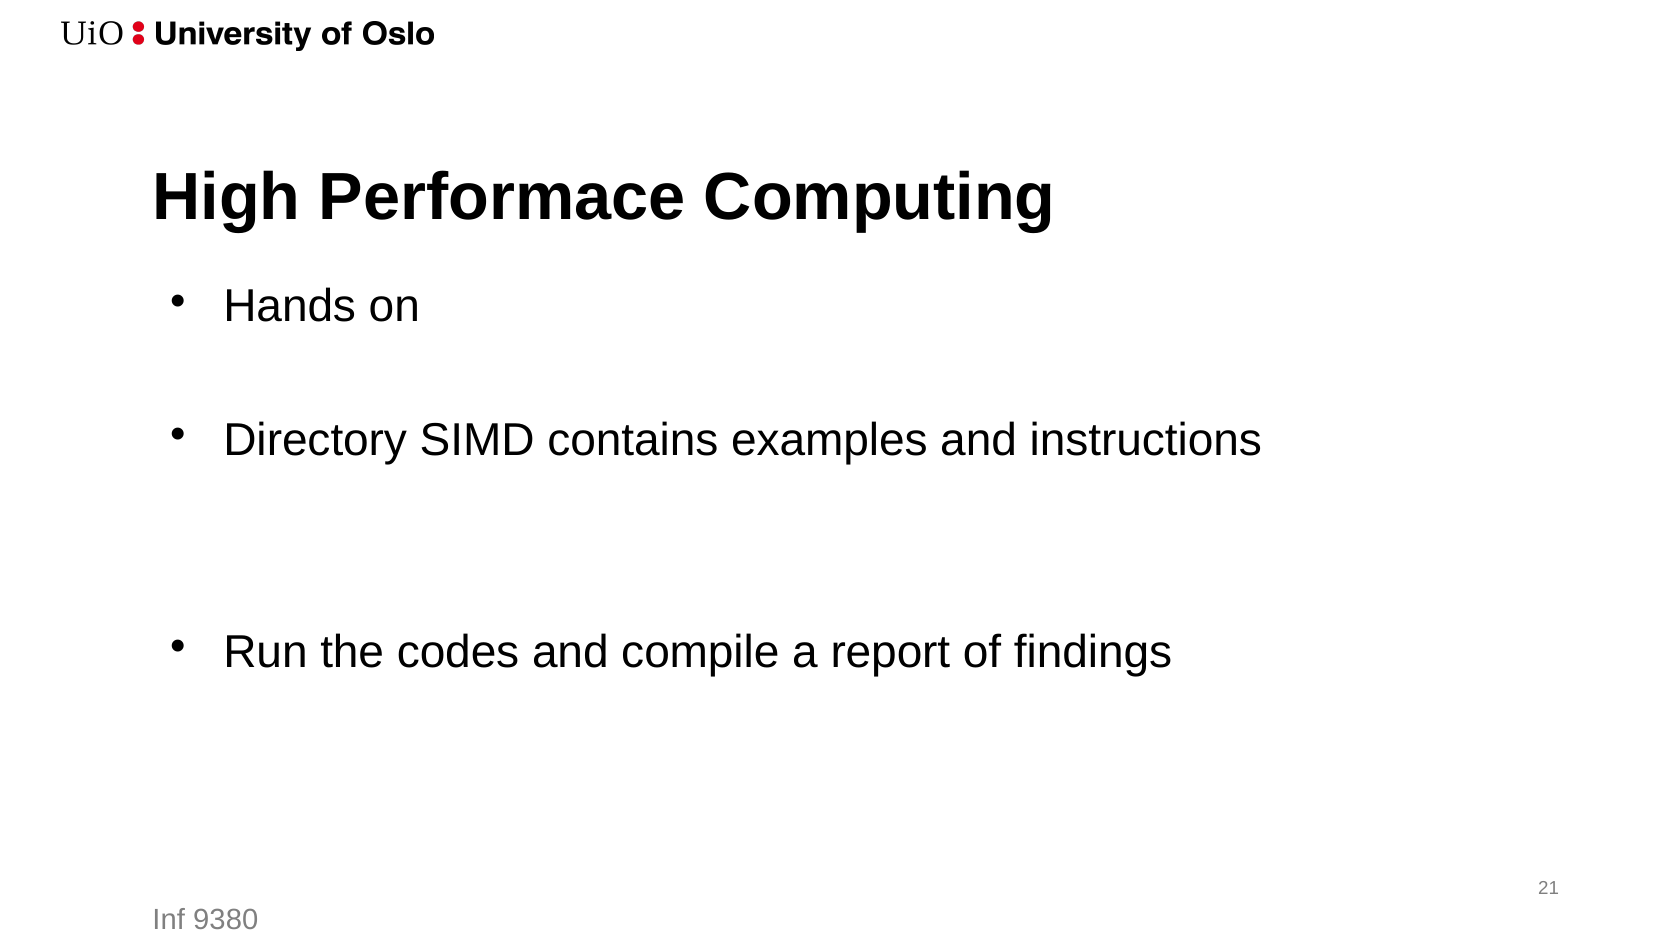

High Performace Computing
Hands on
Directory SIMD contains examples and instructions
Run the codes and compile a report of findings
Inf 9380